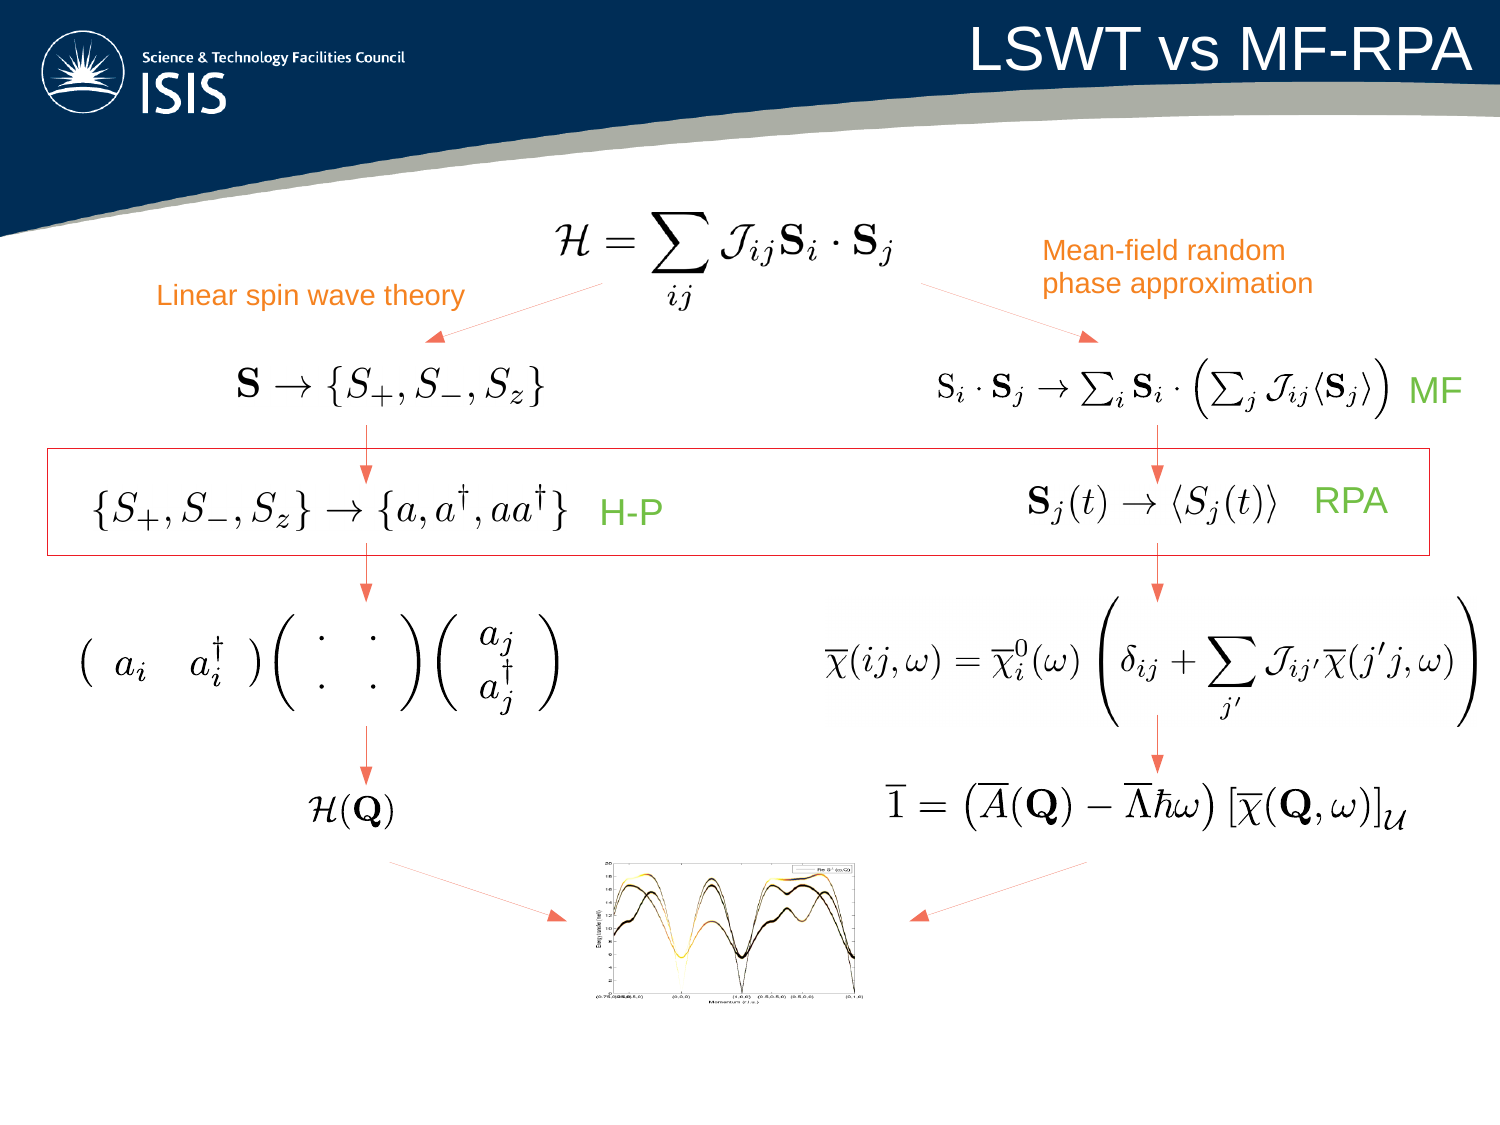

LSWT vs MF-RPA
Mean-field random phase approximation
Linear spin wave theory
MF
RPA
H-P